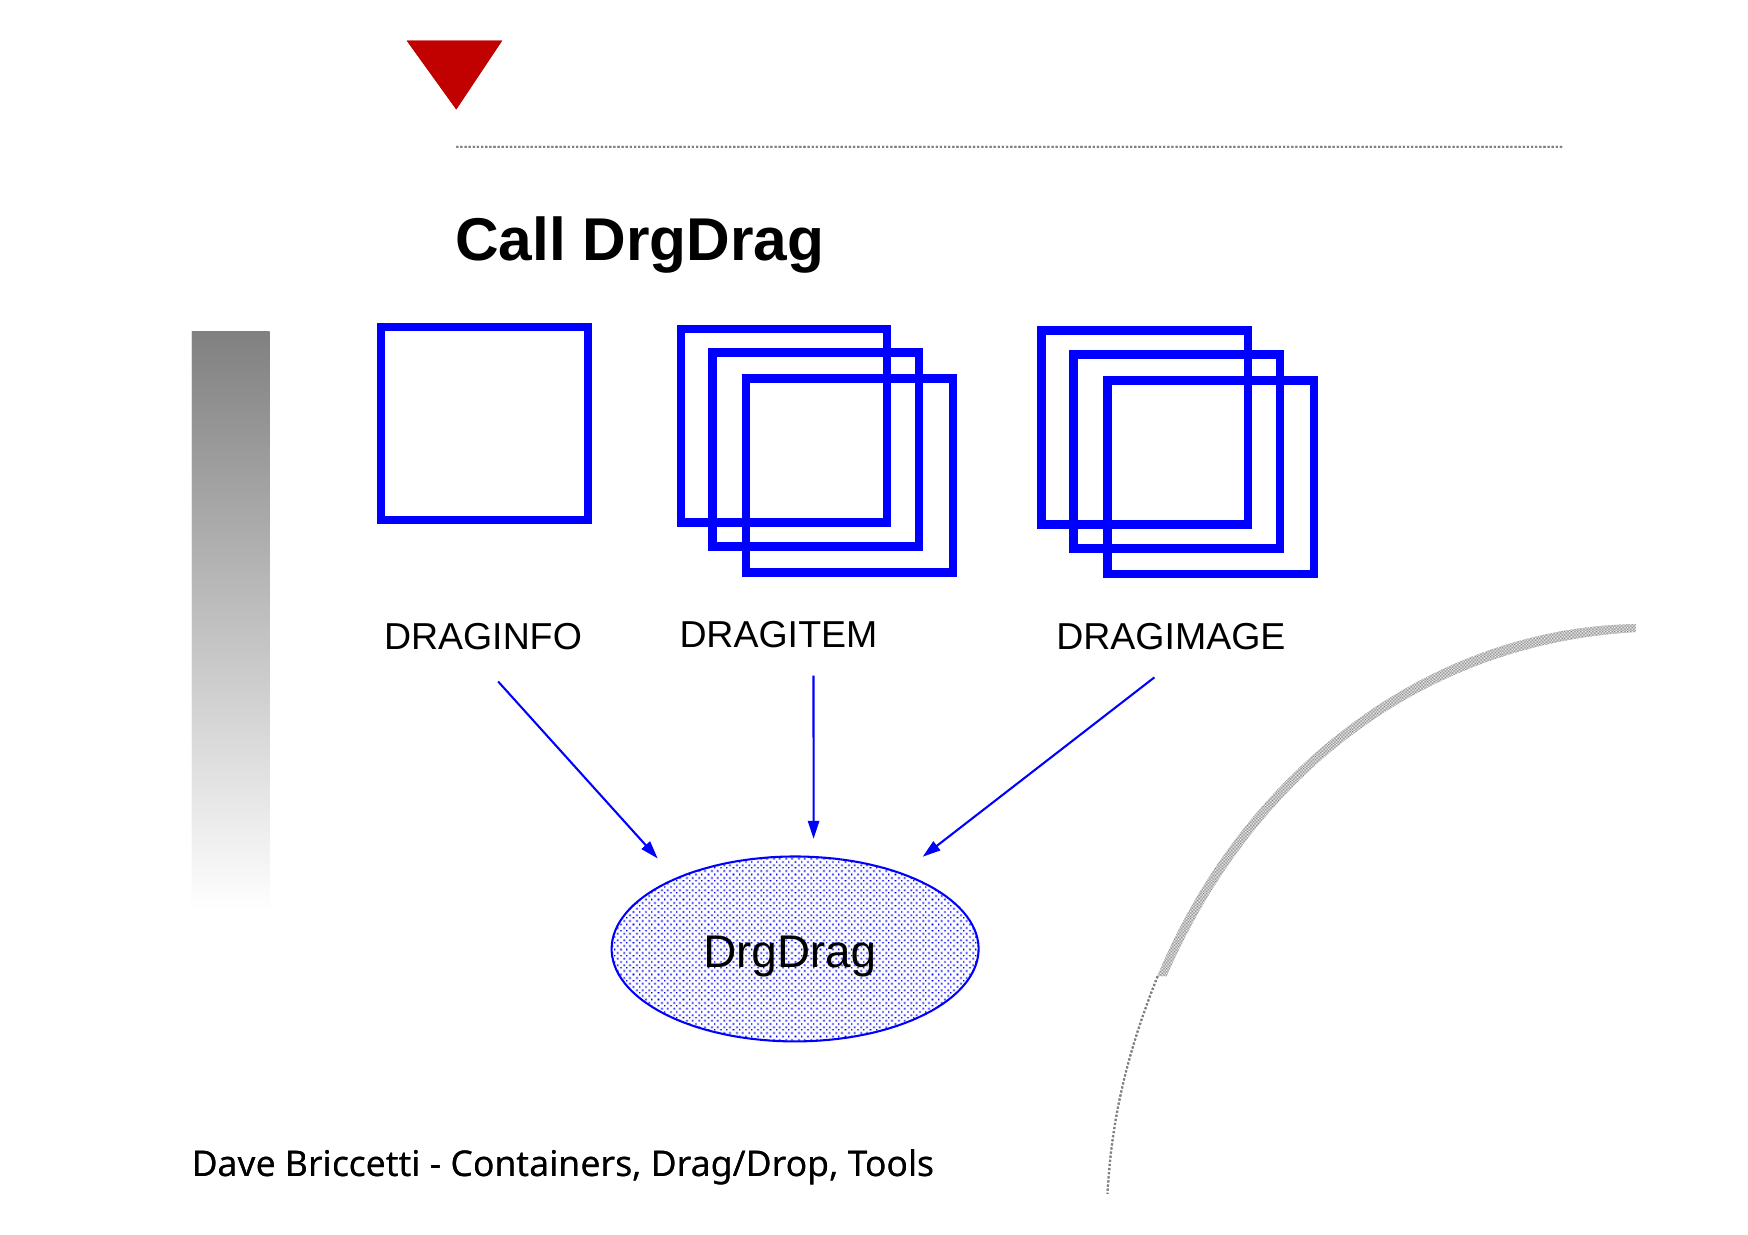

Call DrgDrag
DRAGITEM
DRAGINFO
DRAGIMAGE
DrgDrag
Dave Briccetti - Containers, Drag/Drop, Tools